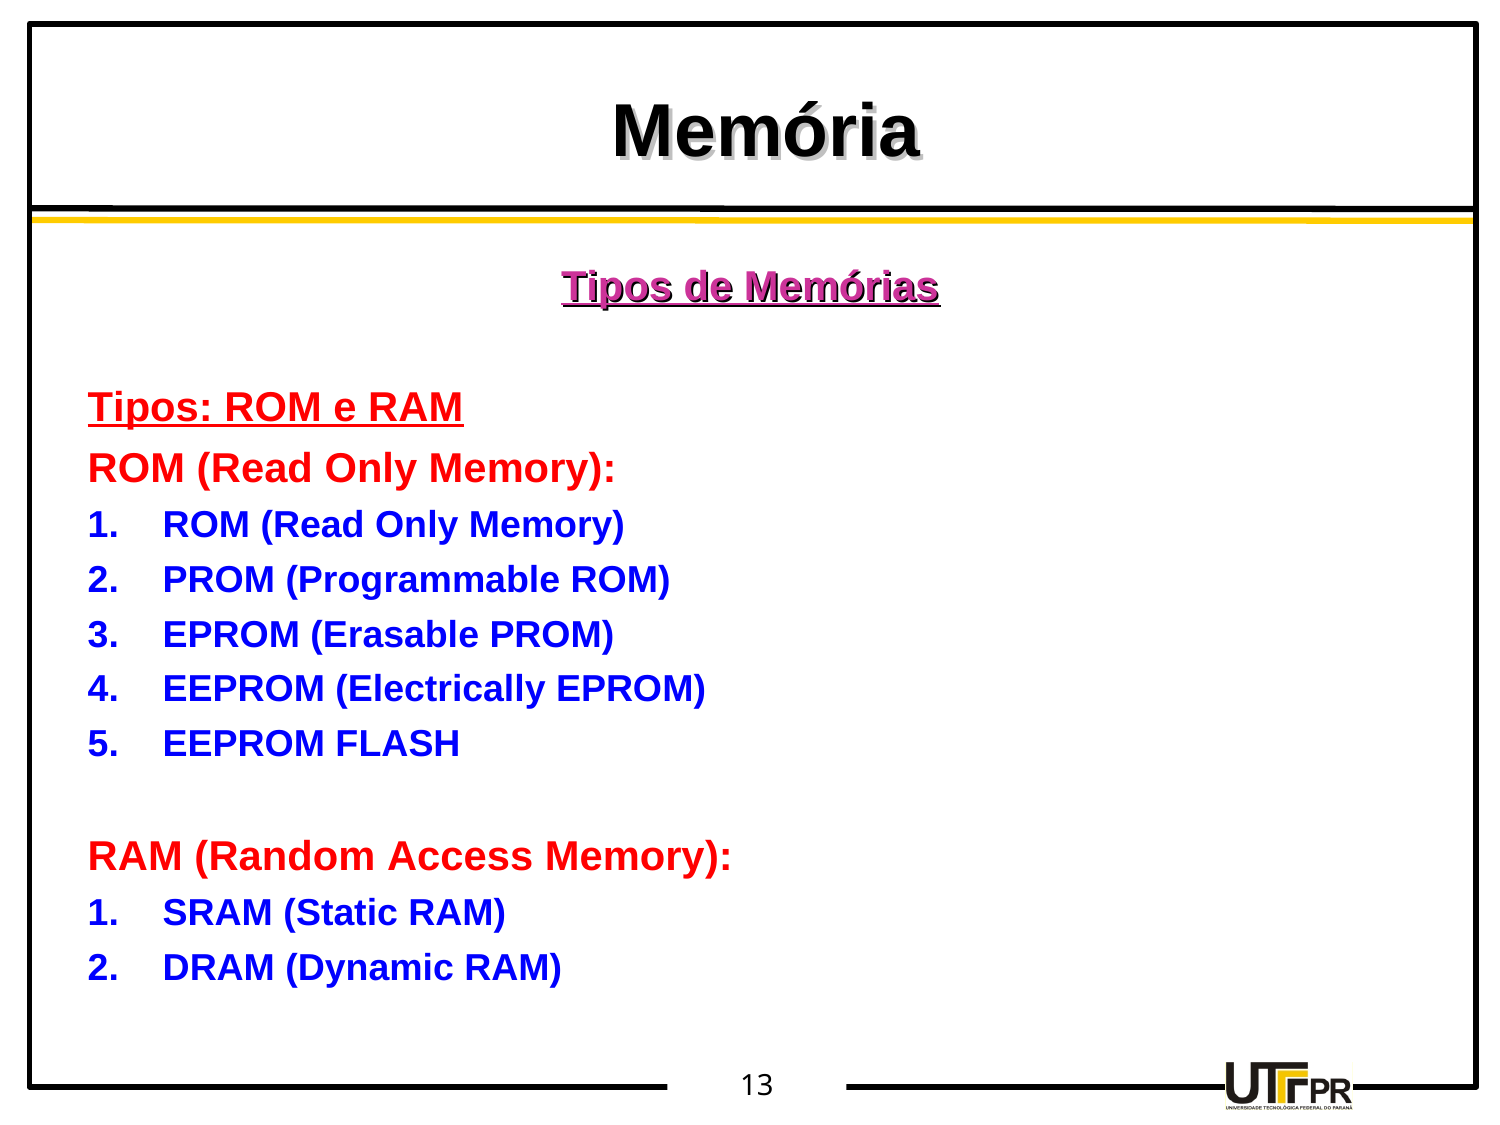

Memória
# Tipos de Memórias
Tipos: ROM e RAM
ROM (Read Only Memory):
ROM (Read Only Memory)
PROM (Programmable ROM)
EPROM (Erasable PROM)
EEPROM (Electrically EPROM)
EEPROM FLASH
RAM (Random Access Memory):
SRAM (Static RAM)
DRAM (Dynamic RAM)